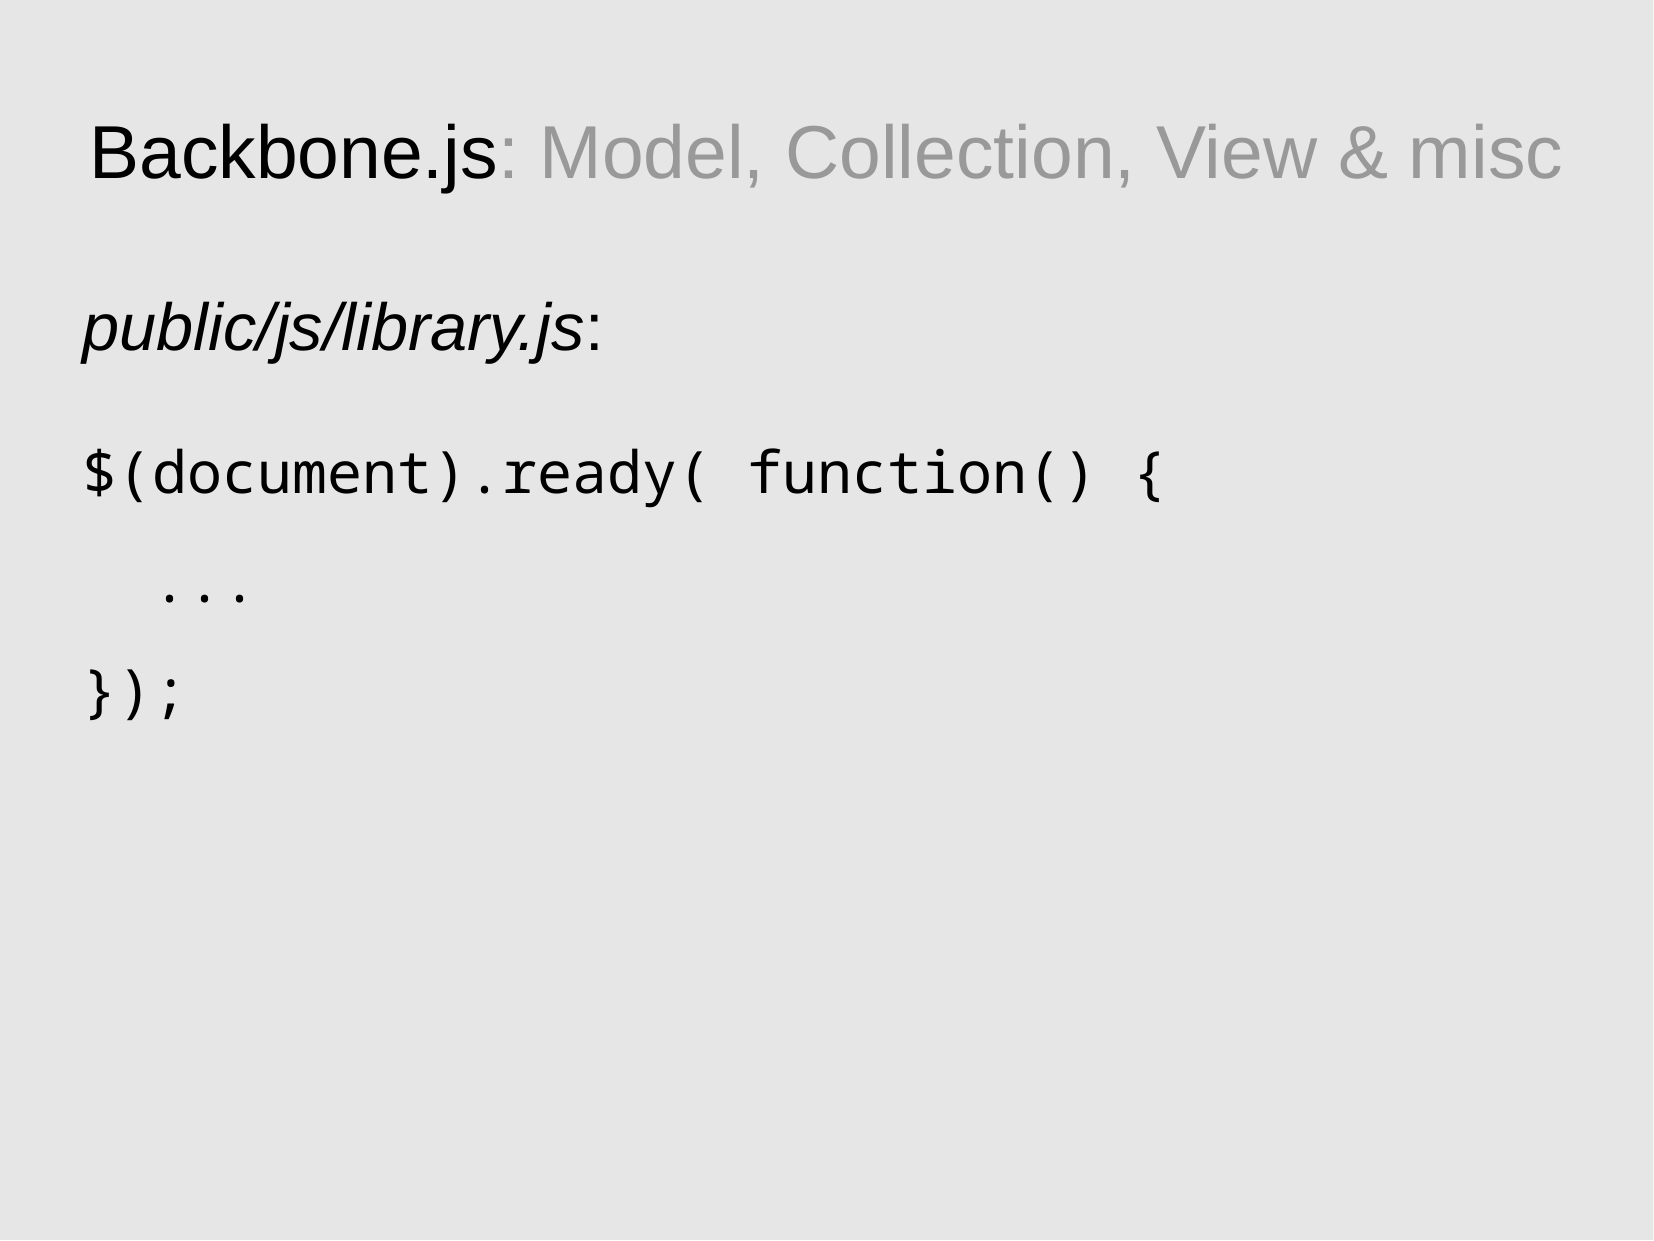

# Backbone.js: Model, Collection, View & misc
public/js/library.js:
$(document).ready( function() {
 ...
});